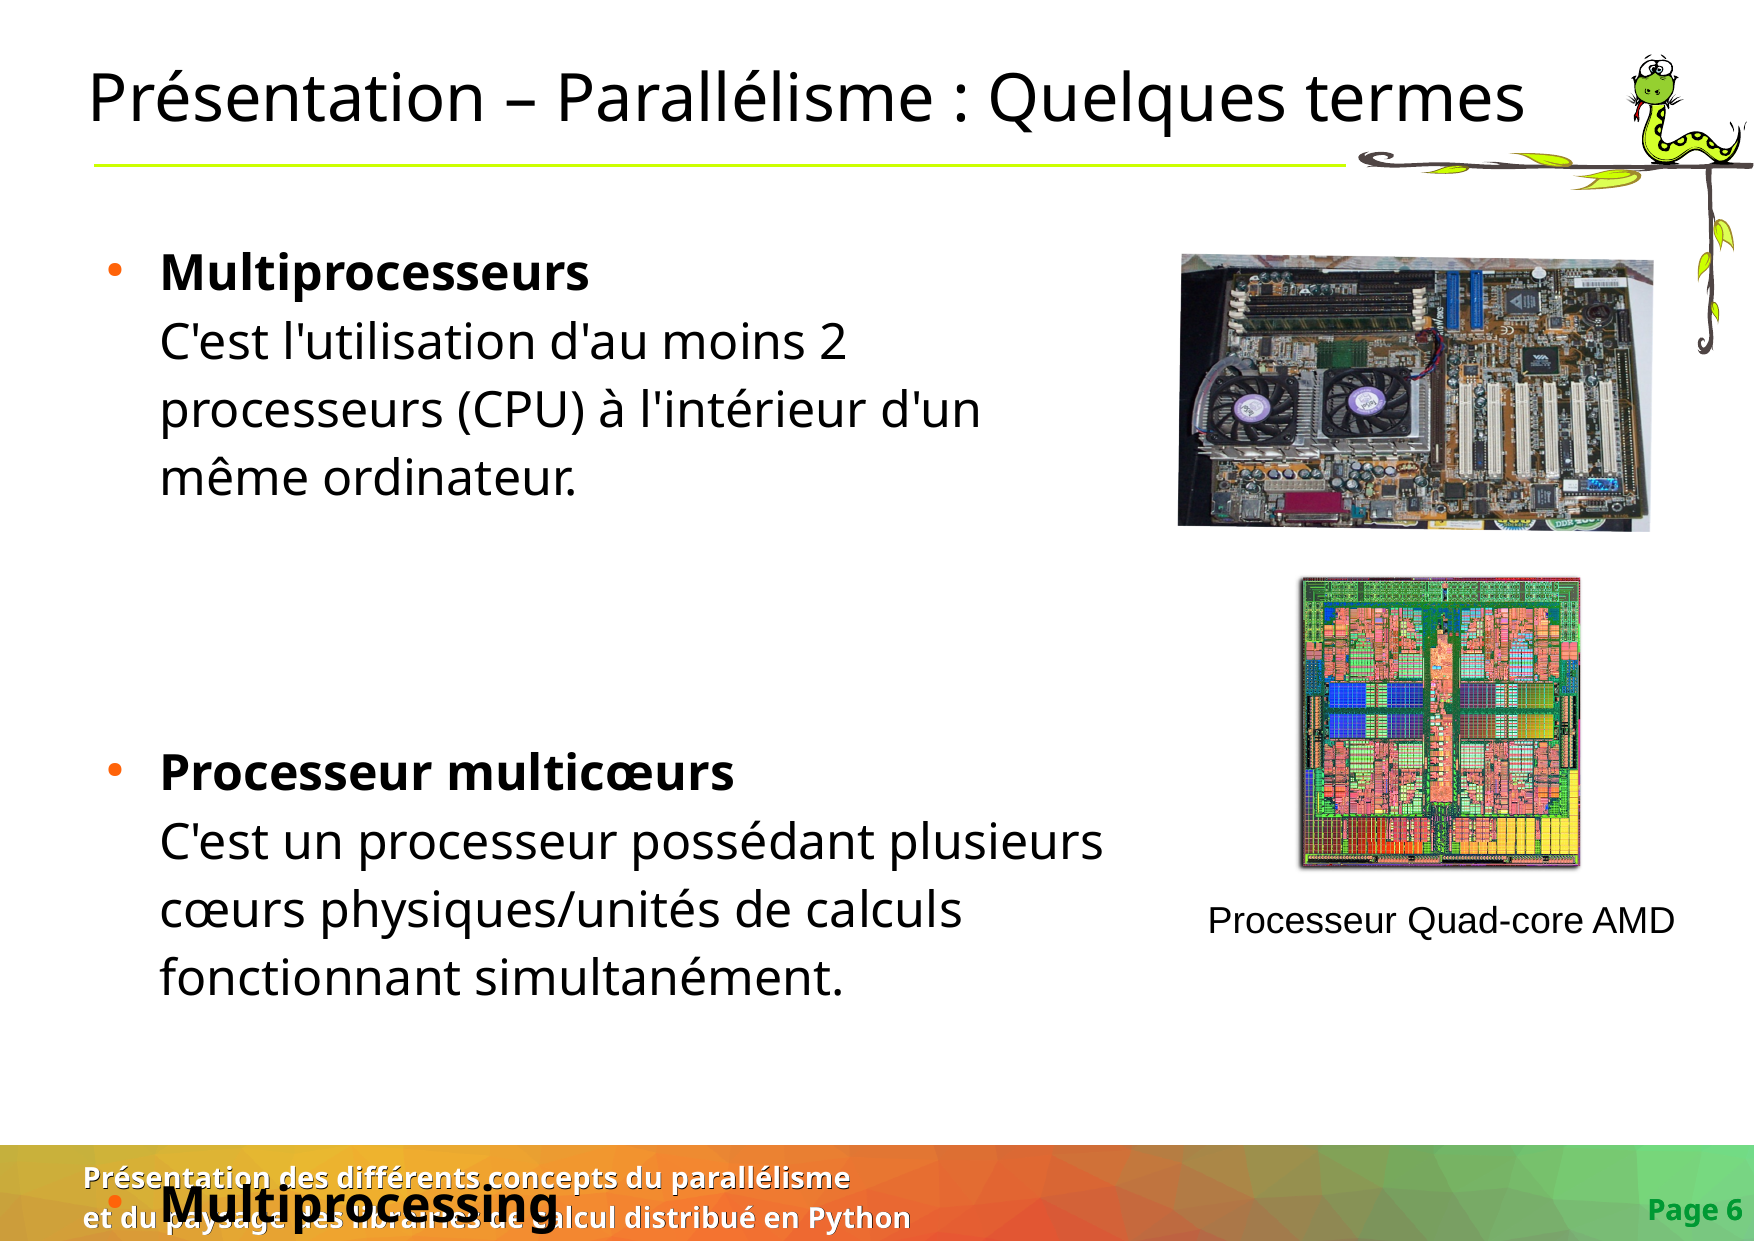

# Présentation – Parallélisme : Quelques termes
Multiprocesseurs
C'est l'utilisation d'au moins 2 processeurs (CPU) à l'intérieur d'un même ordinateur.
Processeur multicœurs
C'est un processeur possédant plusieurs cœurs physiques/unités de calculs fonctionnant simultanément.
Multiprocessing
On utilise ce terme quand un système d’exploitation est capable d’exécuter plusieurs programmes en parallèle.
Processeur Quad-core AMD
6